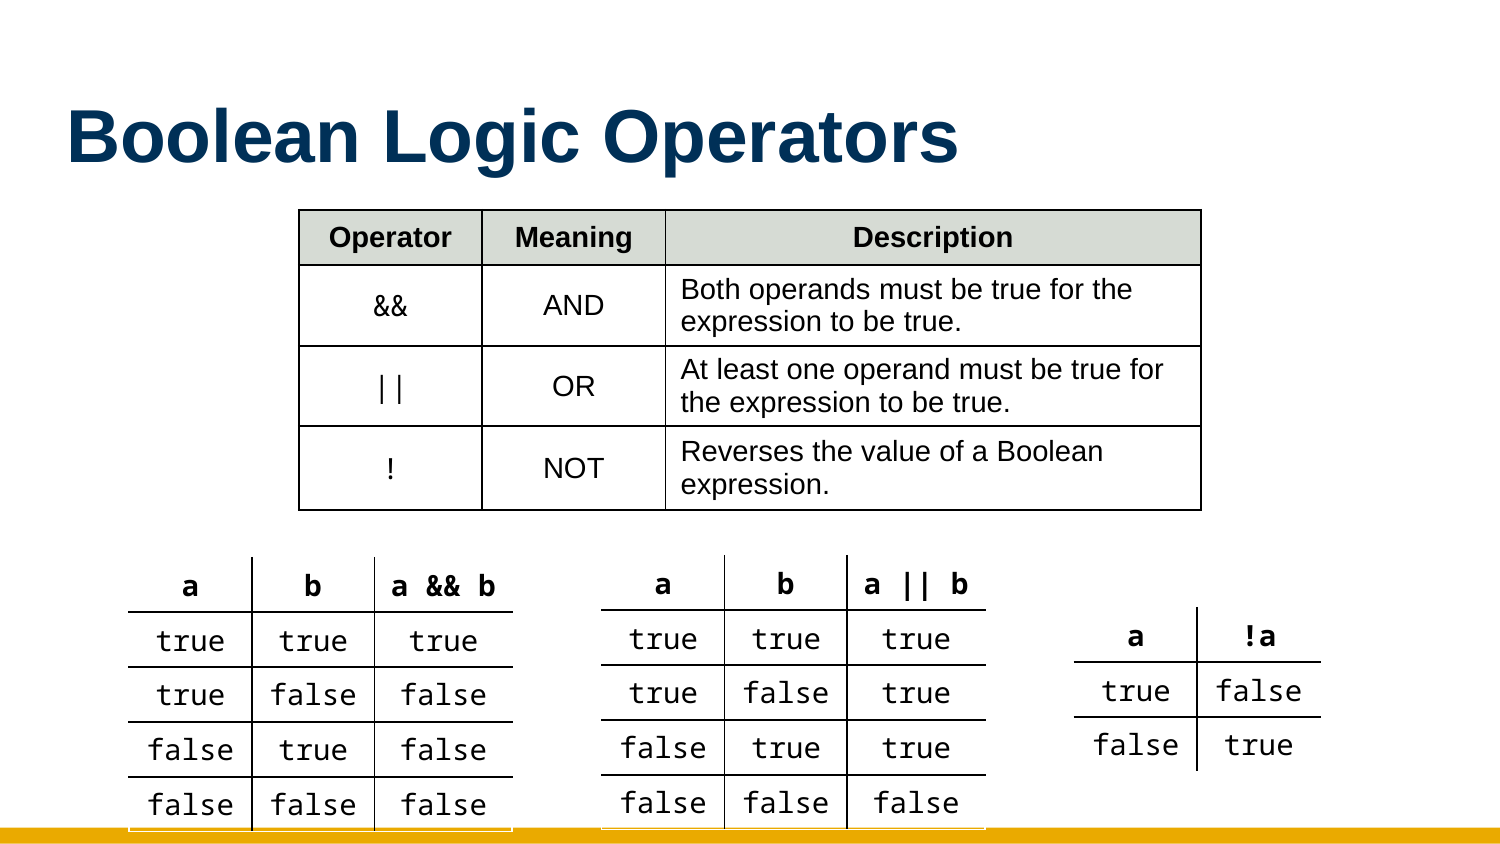

# Boolean Logic Operators
| Operator | Meaning | Description |
| --- | --- | --- |
| && | AND | Both operands must be true for the expression to be true. |
| || | OR | At least one operand must be true for the expression to be true. |
| ! | NOT | Reverses the value of a Boolean expression. |
| a | b | a || b |
| --- | --- | --- |
| true | true | true |
| true | false | true |
| false | true | true |
| false | false | false |
| a | b | a && b |
| --- | --- | --- |
| true | true | true |
| true | false | false |
| false | true | false |
| false | false | false |
| a | !a |
| --- | --- |
| true | false |
| false | true |